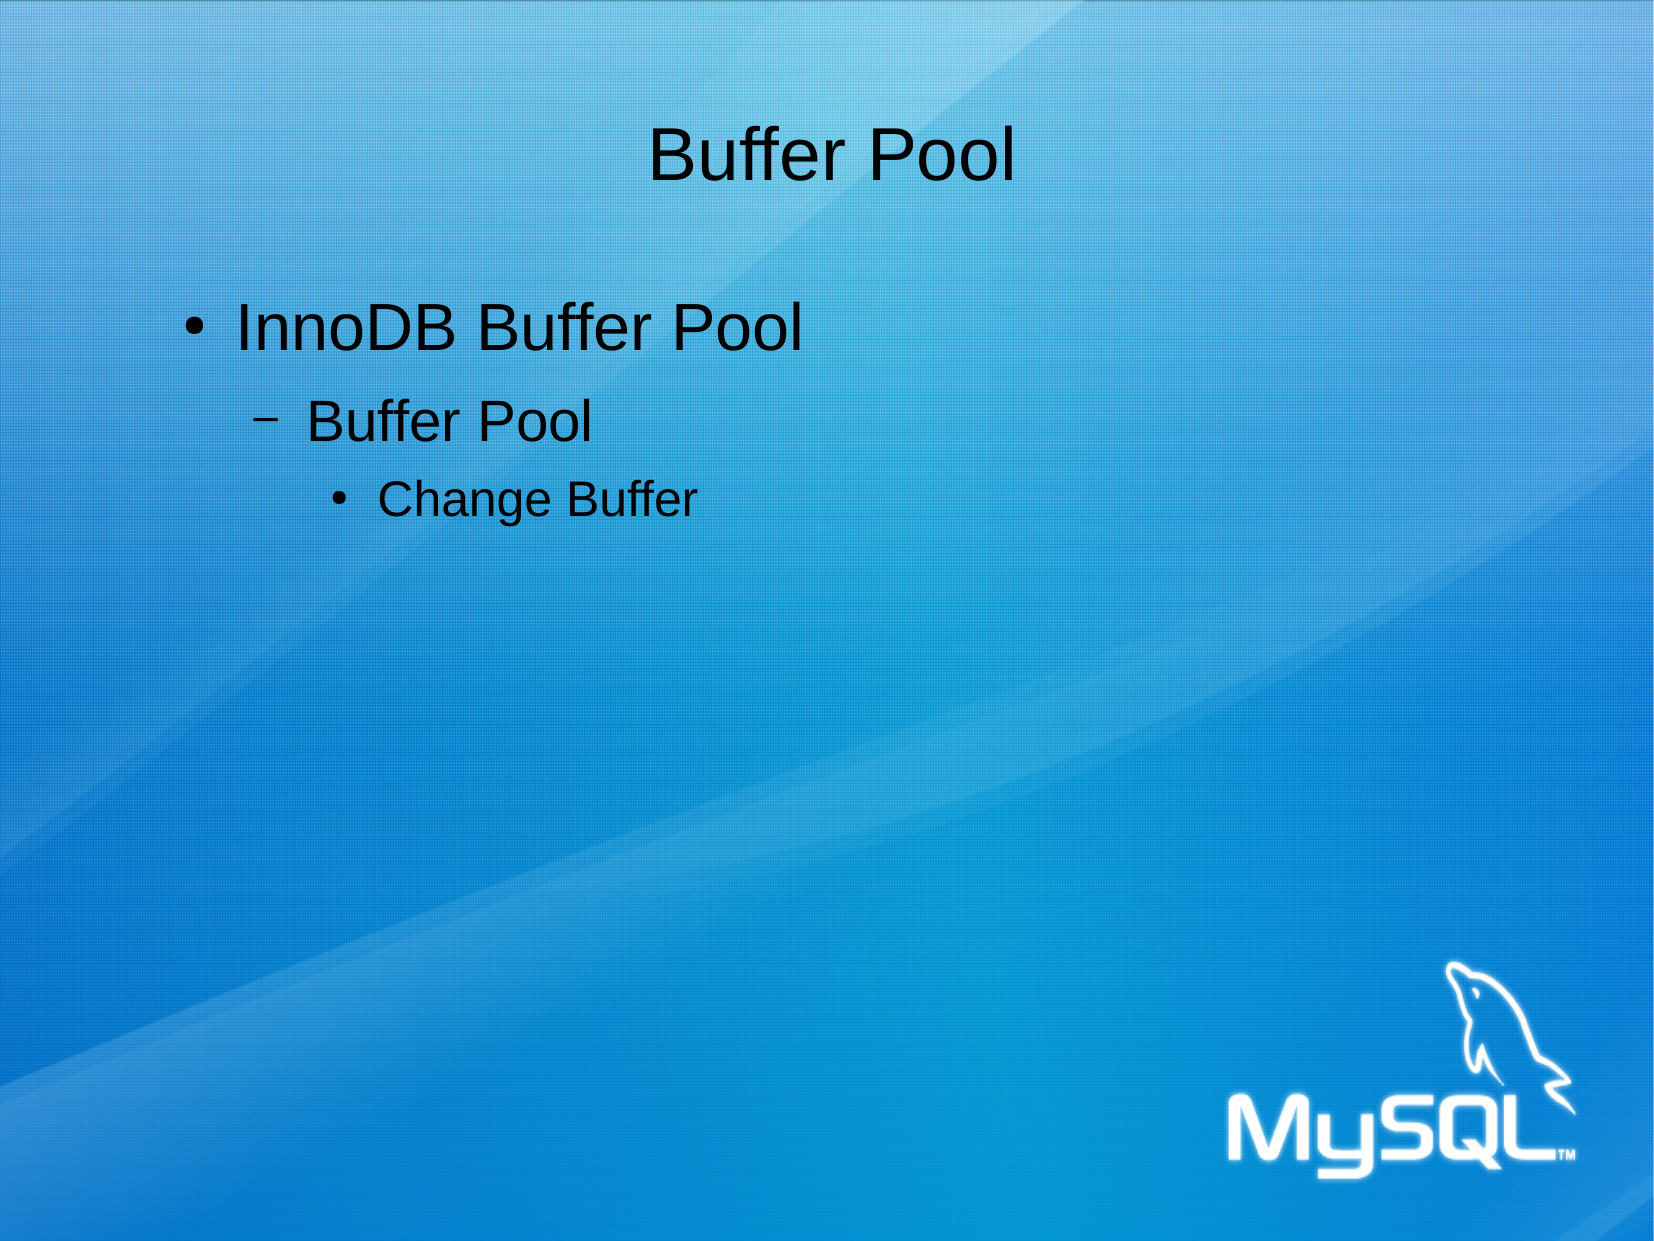

Buffer Pool
# InnoDB Buffer Pool
Buffer Pool
Change Buffer